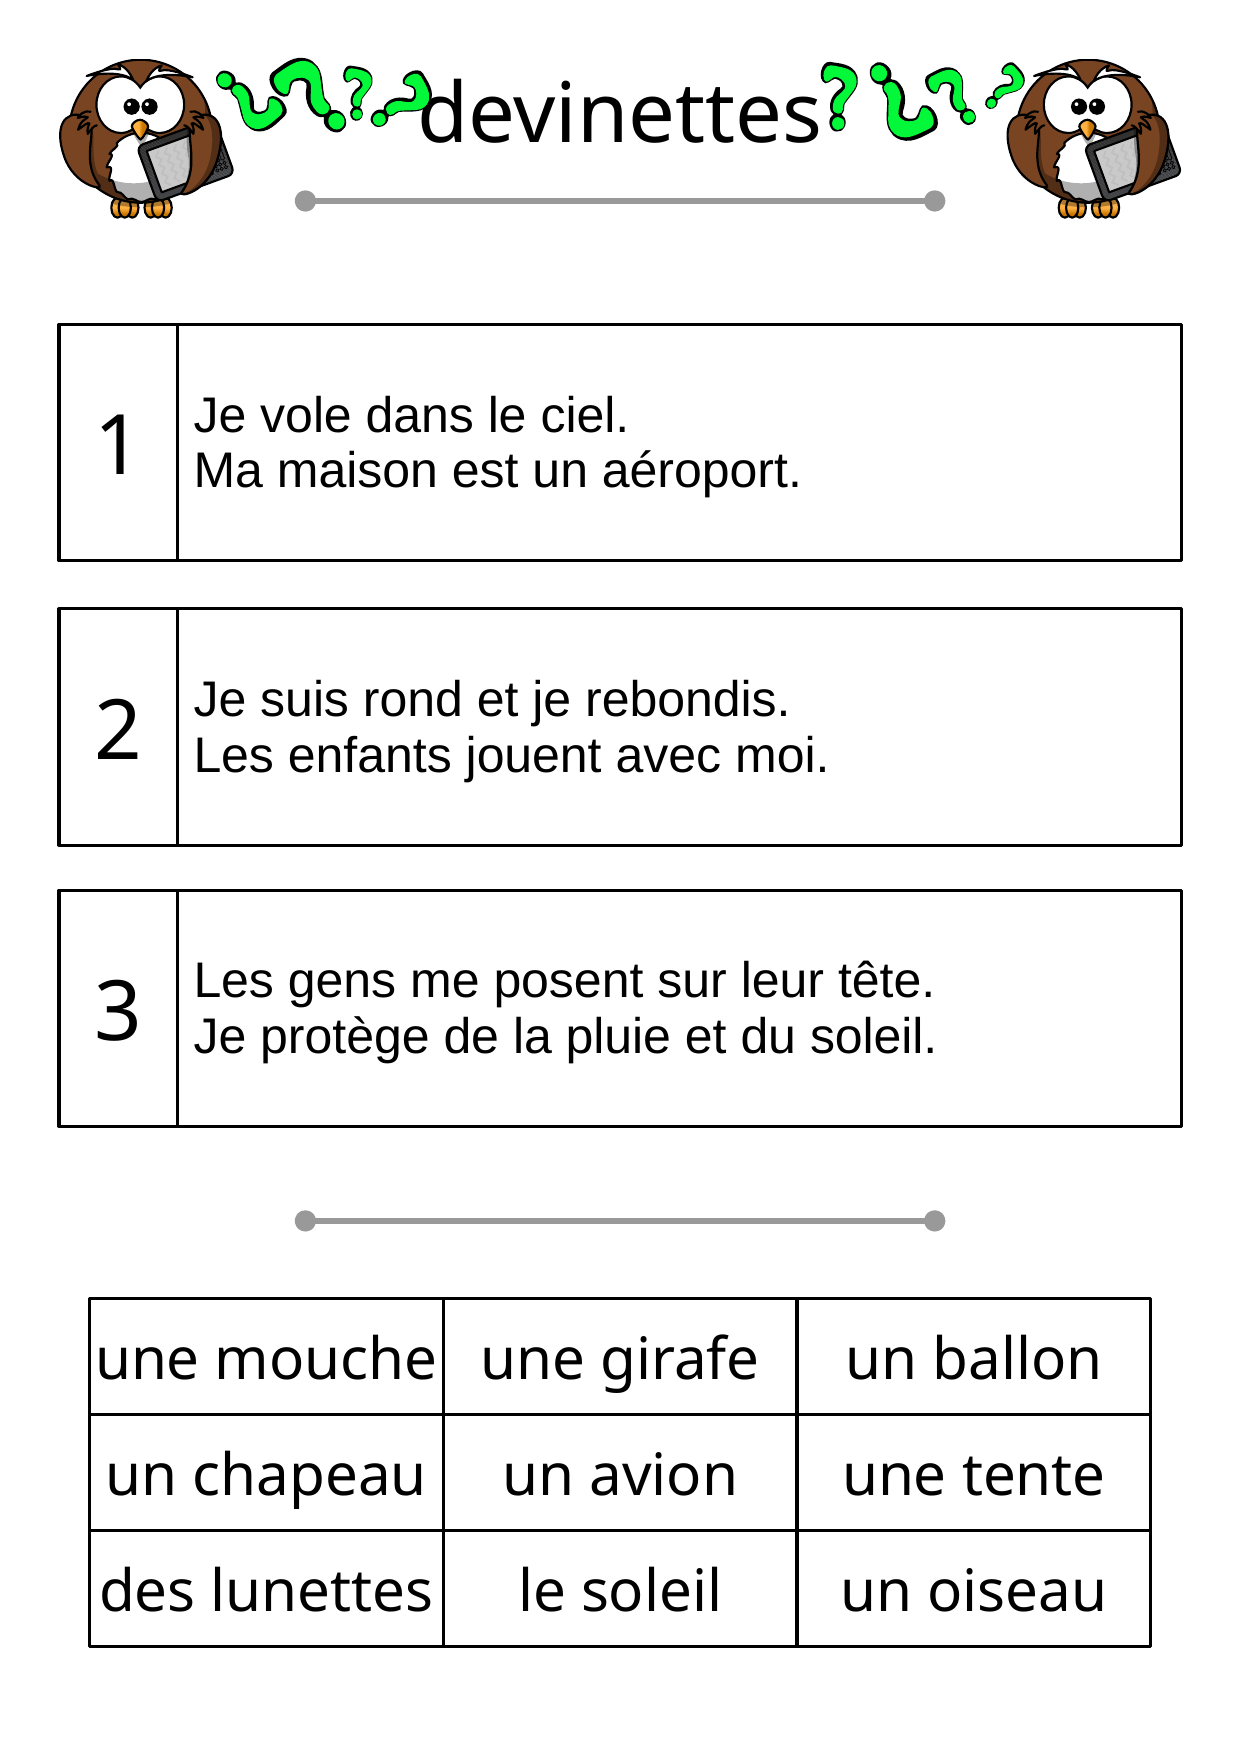

devinettes
1
Je vole dans le ciel.
Ma maison est un aéroport.
2
Je suis rond et je rebondis.
Les enfants jouent avec moi.
3
Les gens me posent sur leur tête.
Je protège de la pluie et du soleil.
une mouche
une girafe
un ballon
un chapeau
un avion
une tente
des lunettes
le soleil
un oiseau